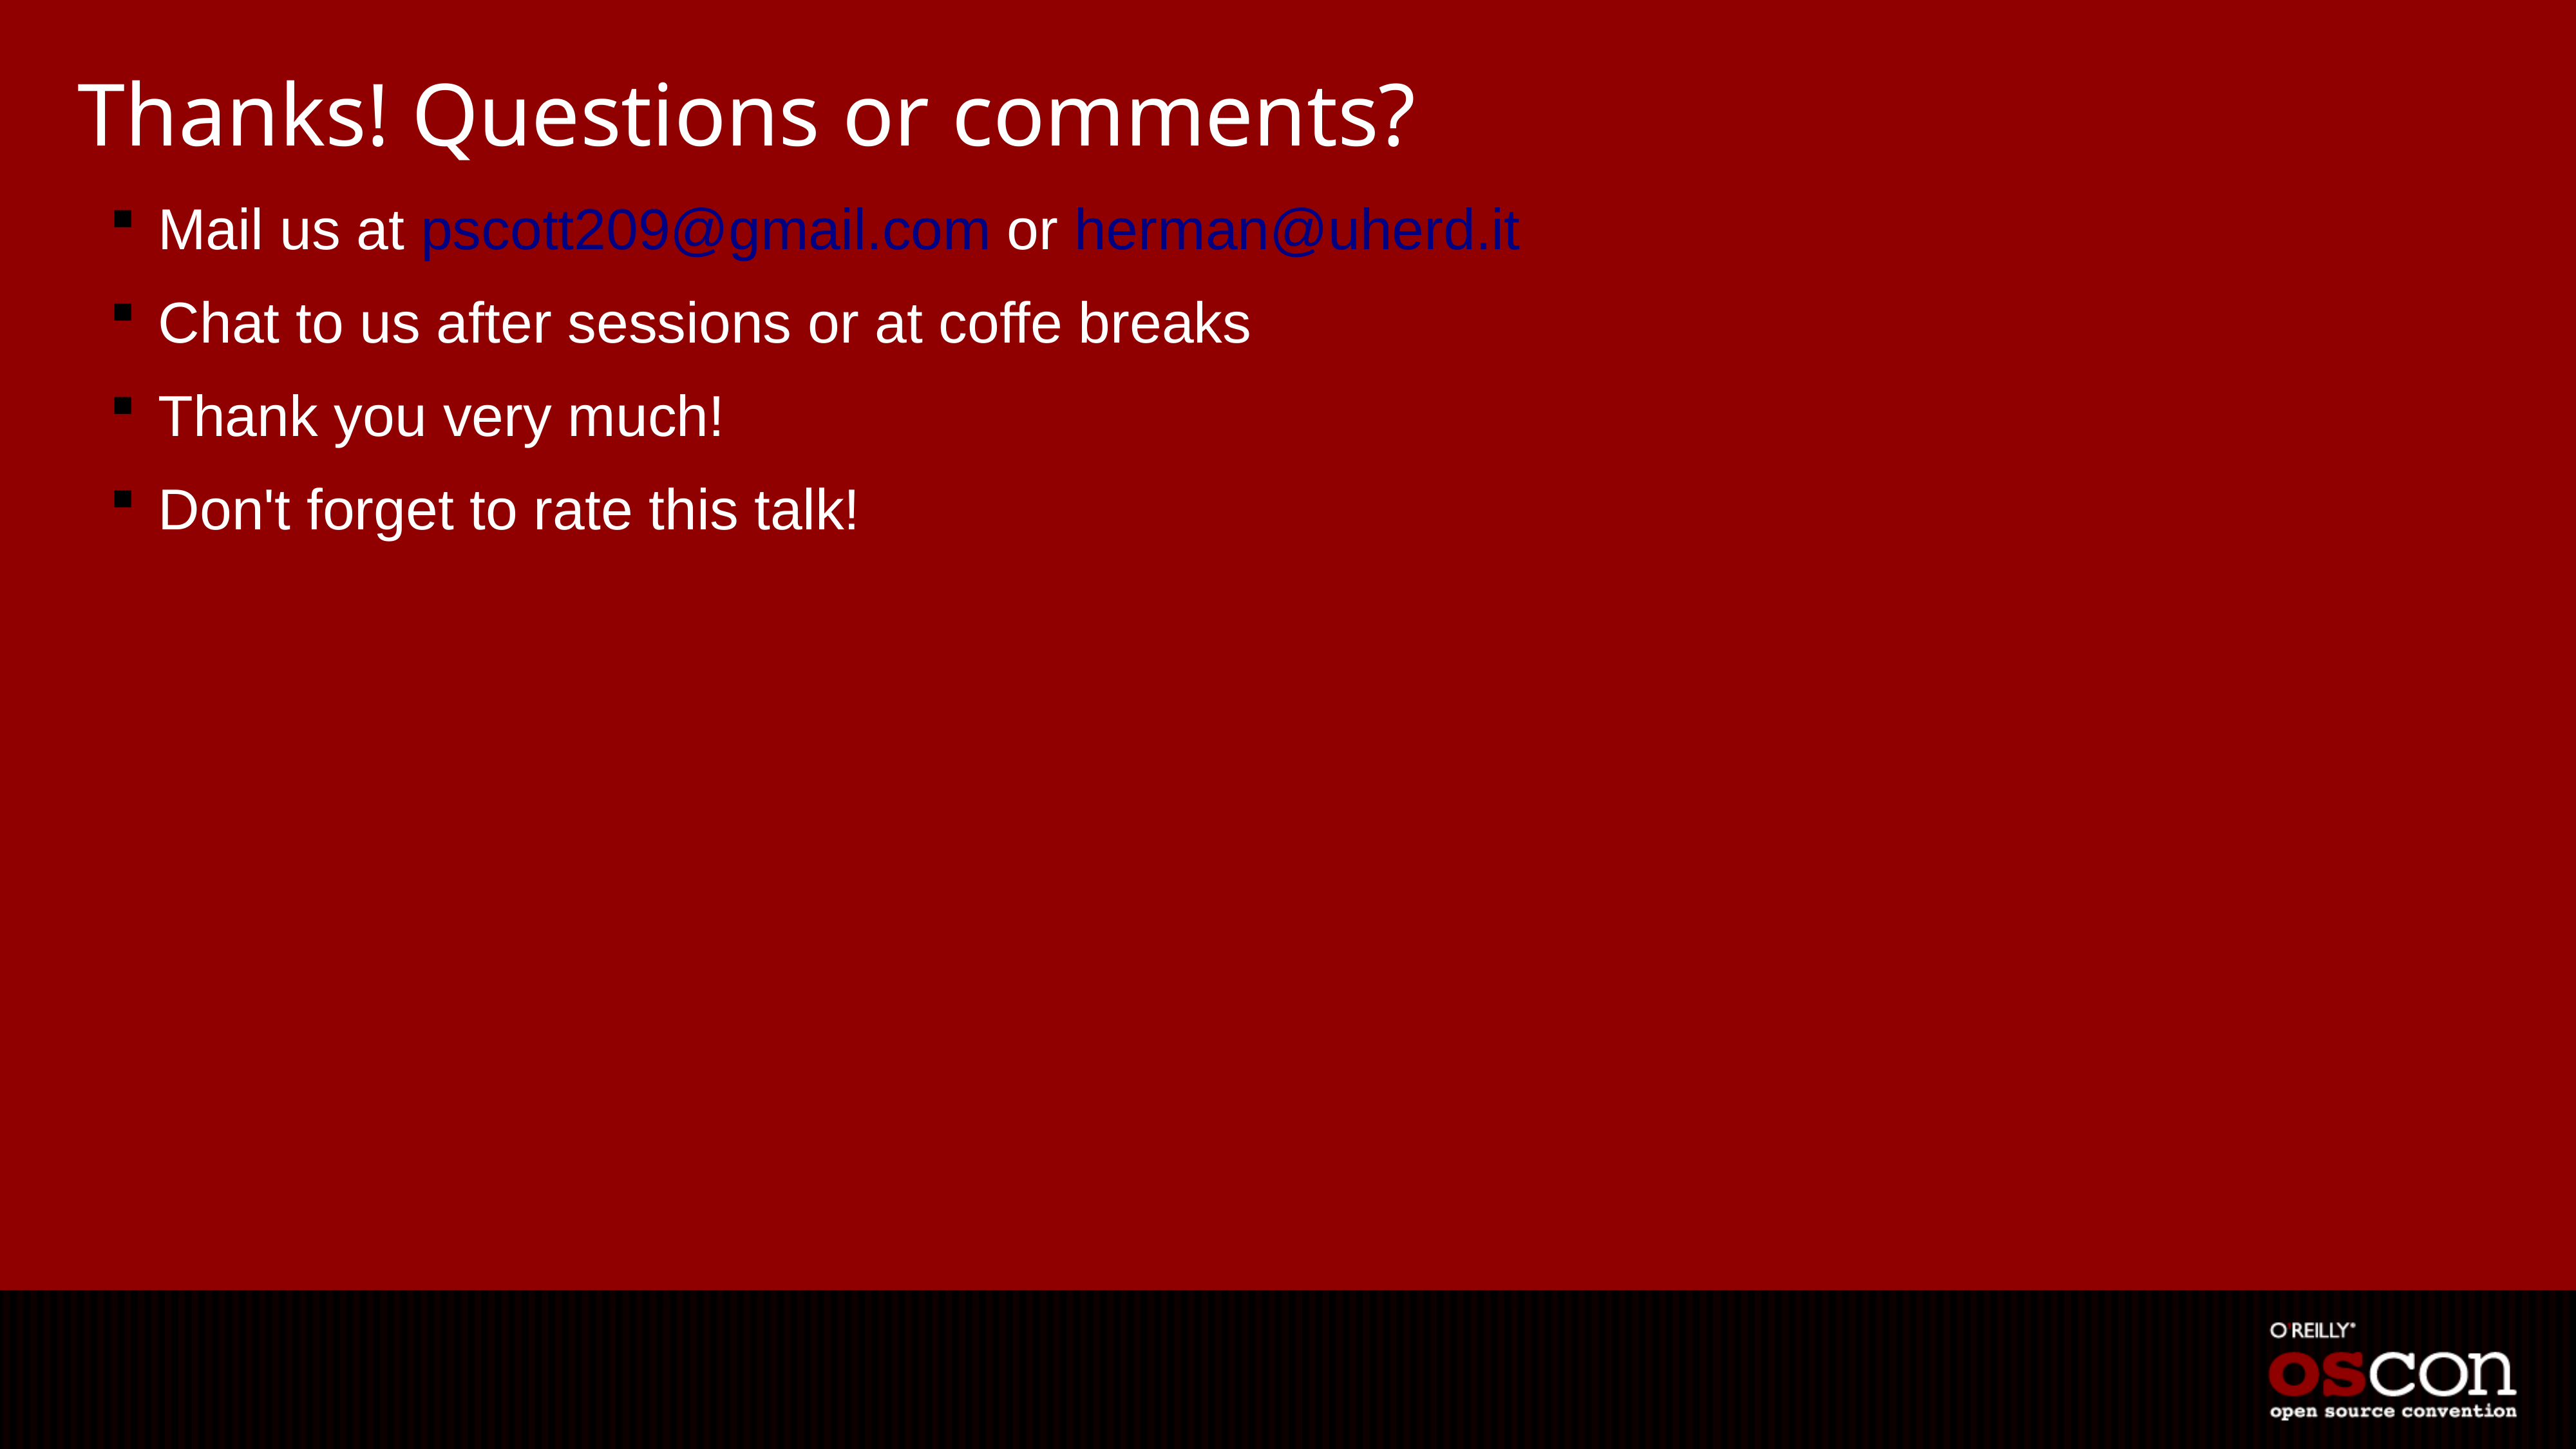

# Thanks! Questions or comments?
Mail us at pscott209@gmail.com or herman@uherd.it
Chat to us after sessions or at coffe breaks
Thank you very much!
Don't forget to rate this talk!